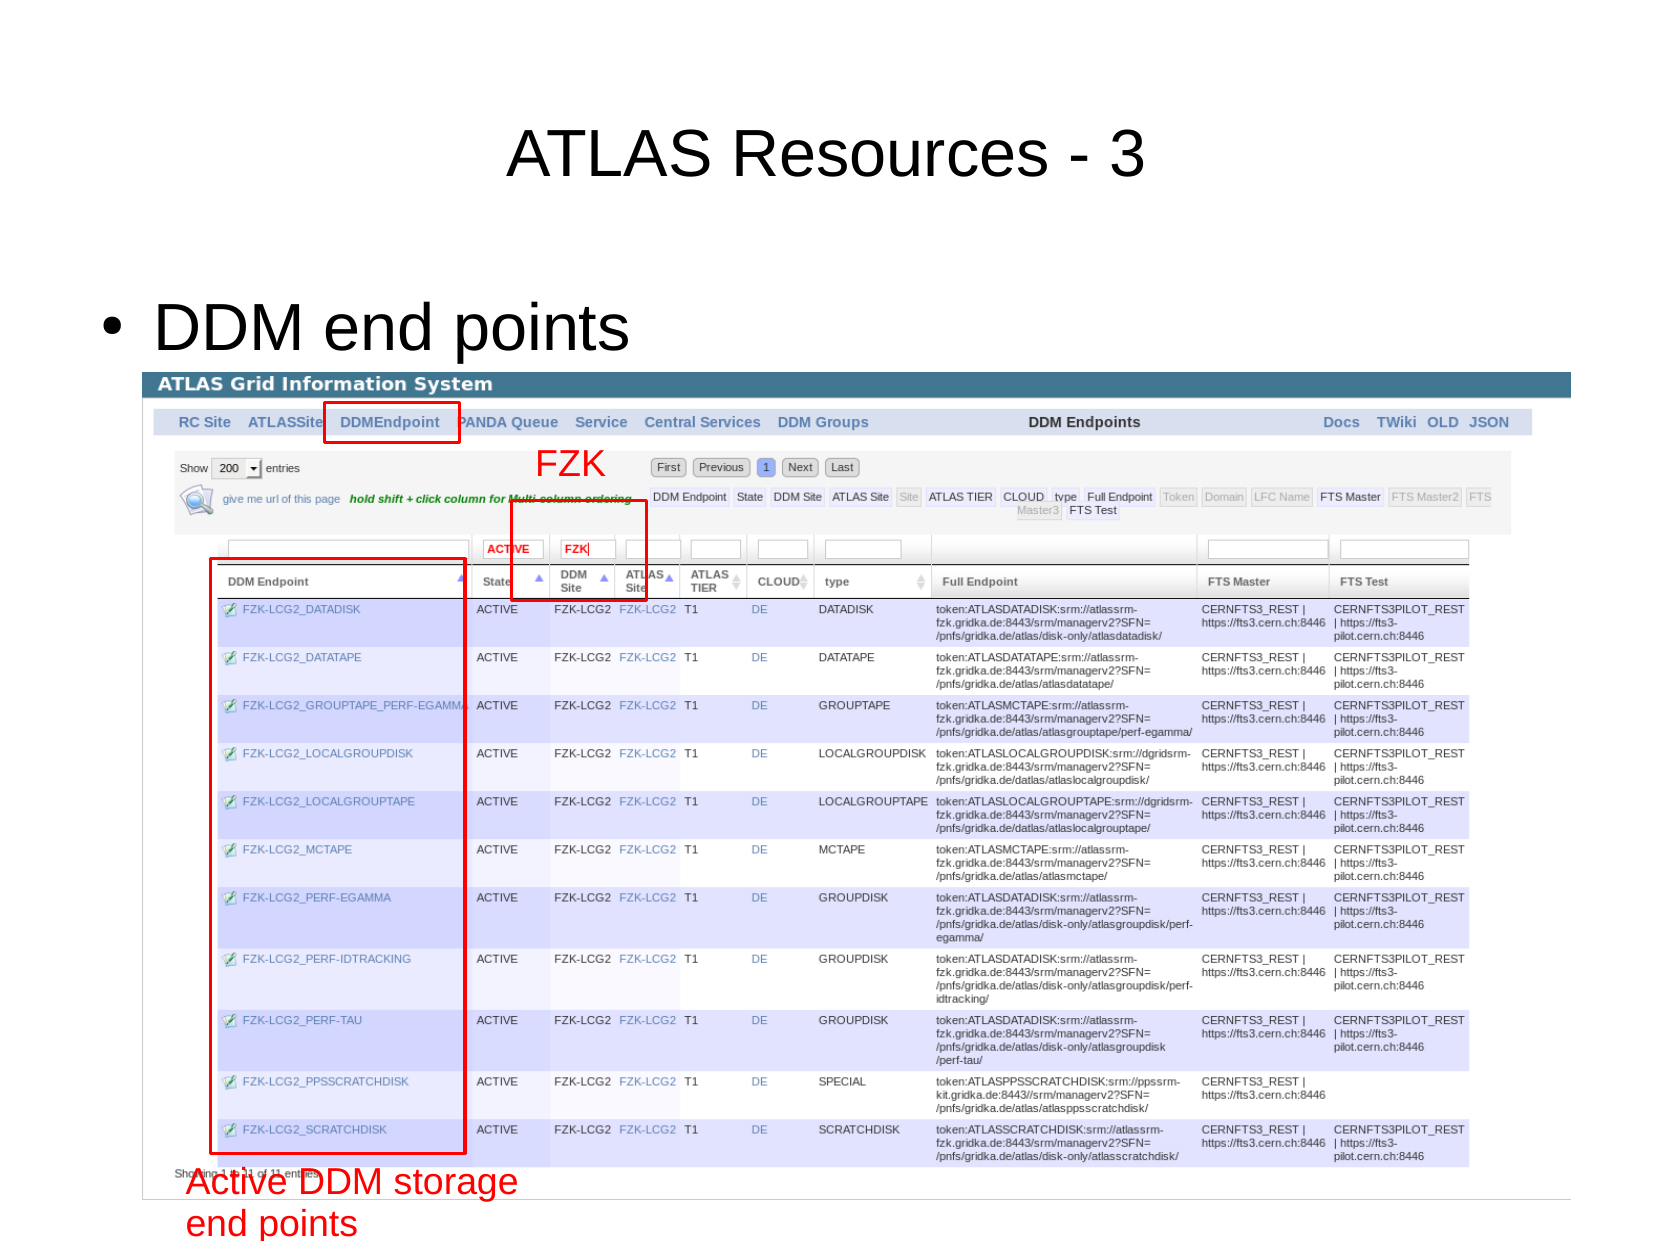

# ATLAS Resources - 3
DDM end points
FZK
25
Active DDM storage
end points